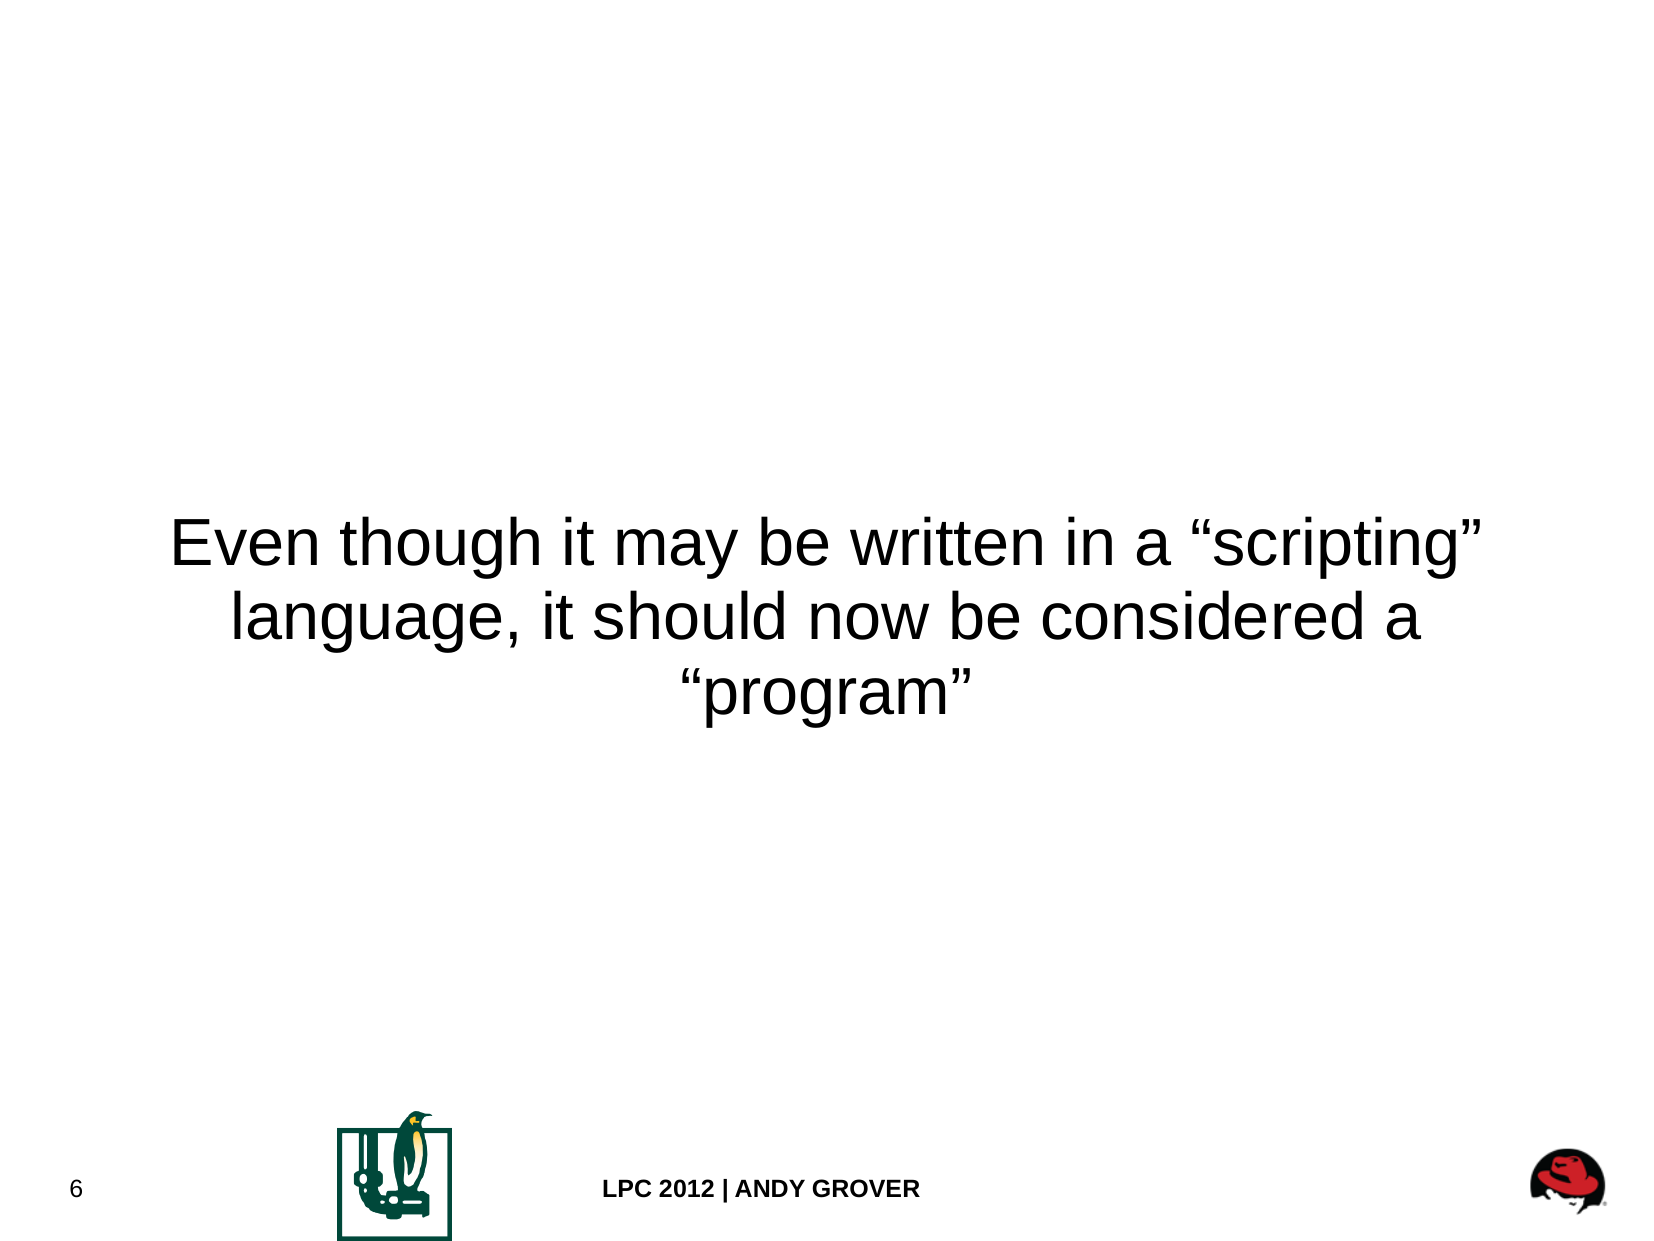

#
Even though it may be written in a “scripting” language, it should now be considered a “program”